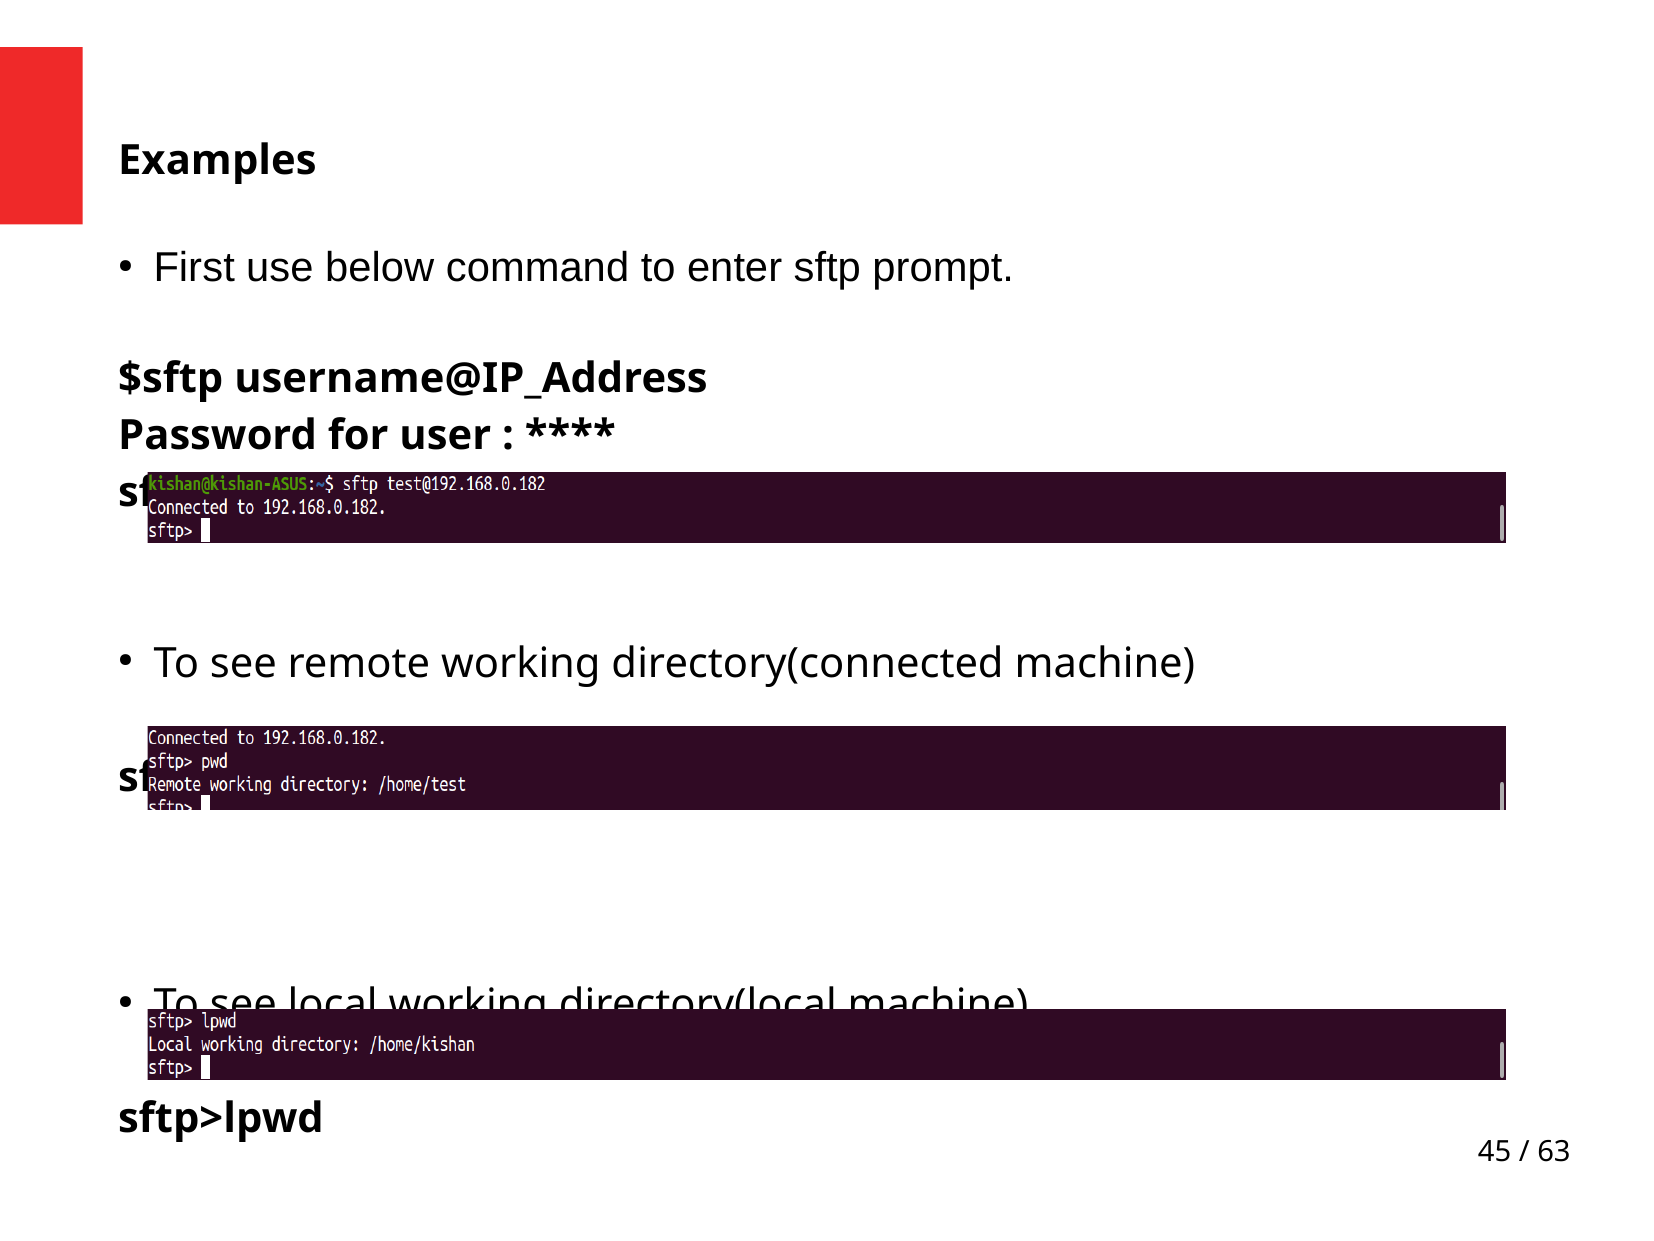

# Examples
First use below command to enter sftp prompt.
$sftp username@IP_Address
Password for user : ****
sftp>
To see remote working directory(connected machine)
sftp>pwd
To see local working directory(local machine)
sftp>lpwd
45